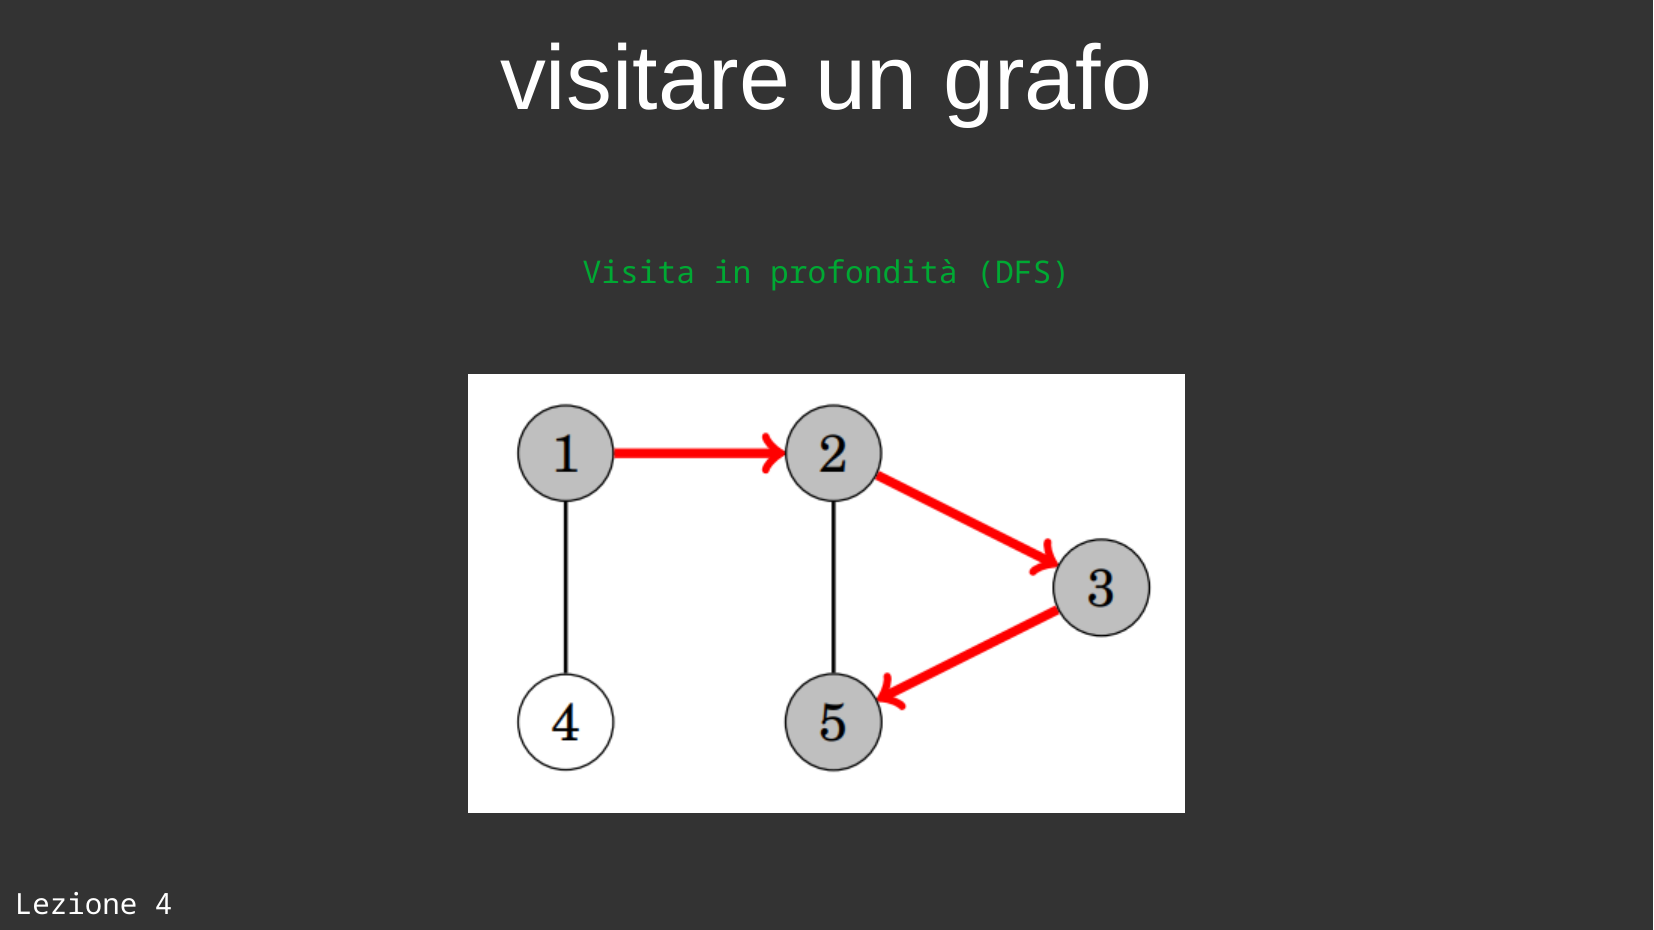

# visitare un grafo
Visita in profondità (DFS)
Lezione 4